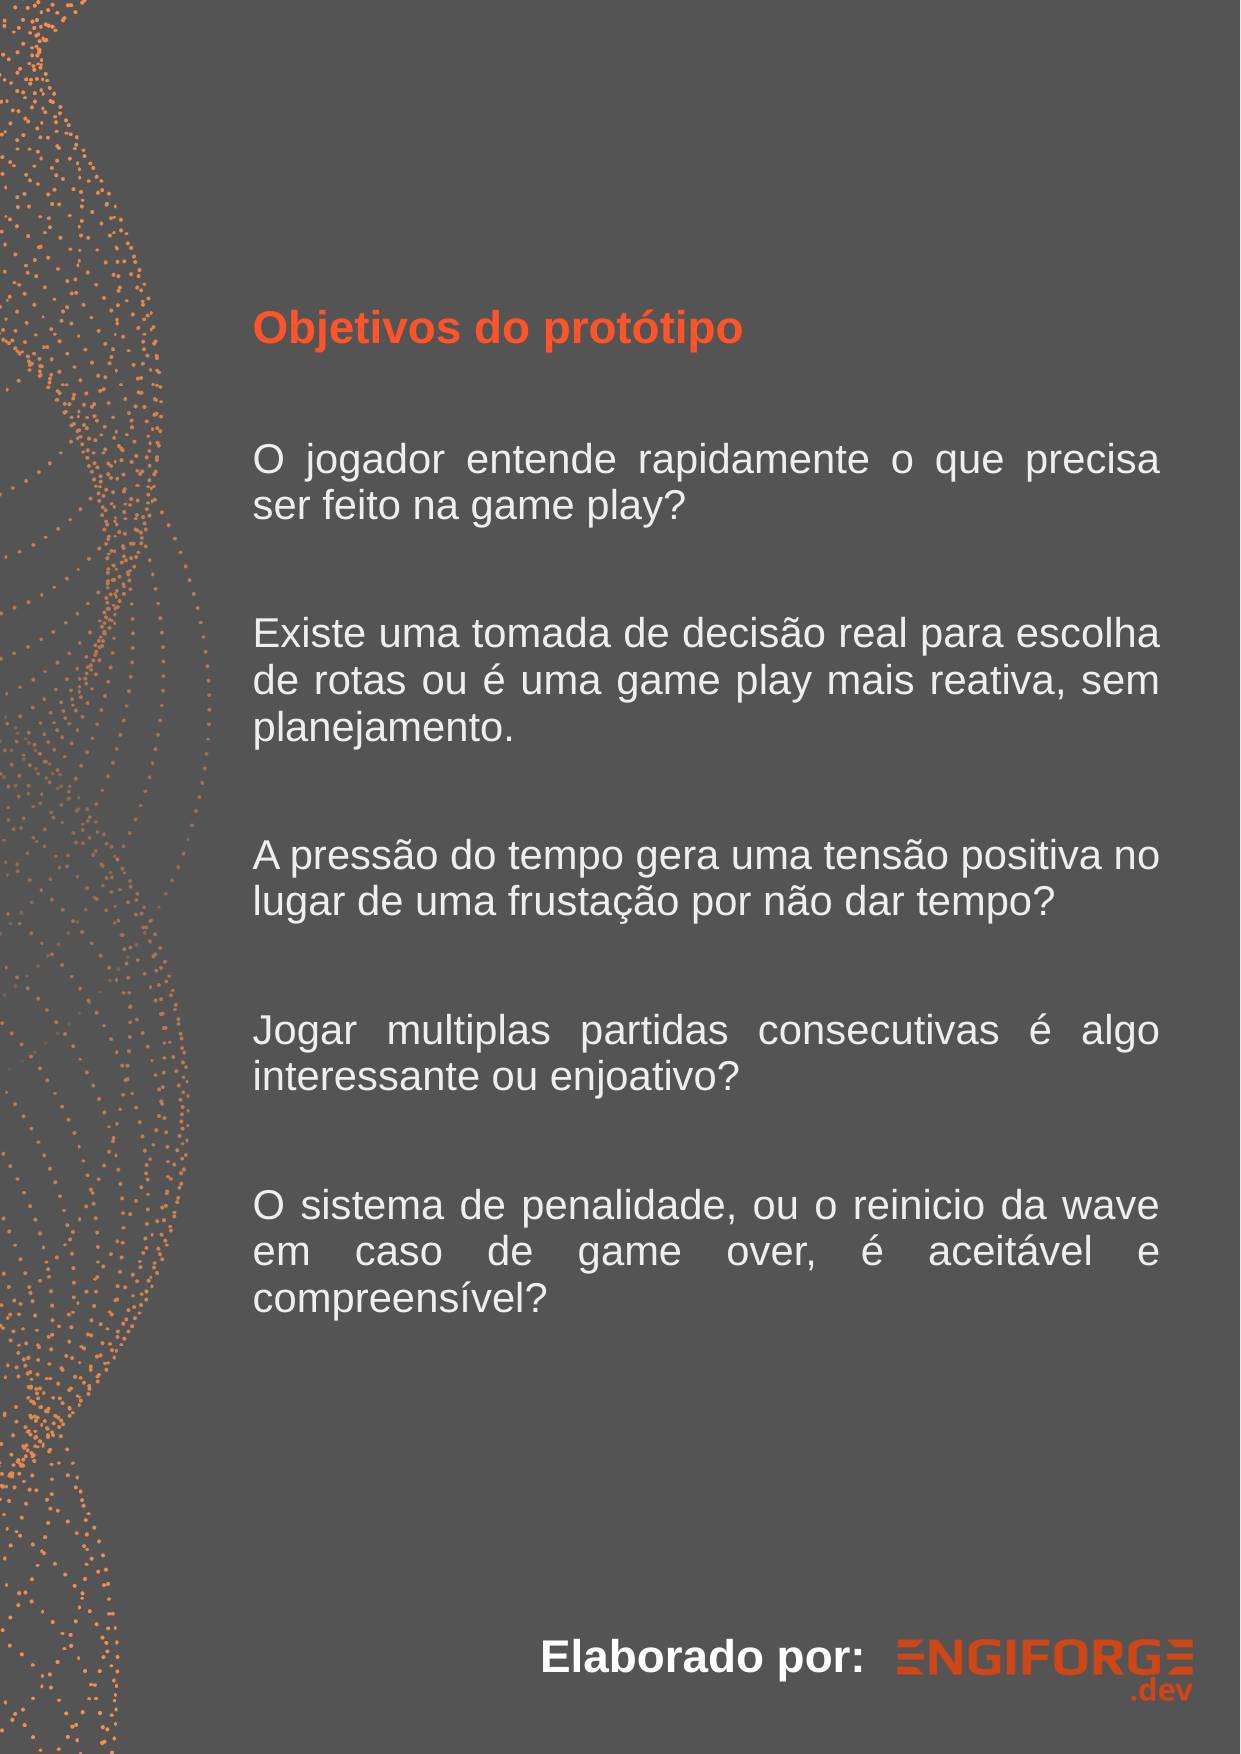

Objetivos do protótipo
O jogador entende rapidamente o que precisa ser feito na game play?
Existe uma tomada de decisão real para escolha de rotas ou é uma game play mais reativa, sem planejamento.
A pressão do tempo gera uma tensão positiva no lugar de uma frustação por não dar tempo?
Jogar multiplas partidas consecutivas é algo interessante ou enjoativo?
O sistema de penalidade, ou o reinicio da wave em caso de game over, é aceitável e compreensível?
Elaborado por: